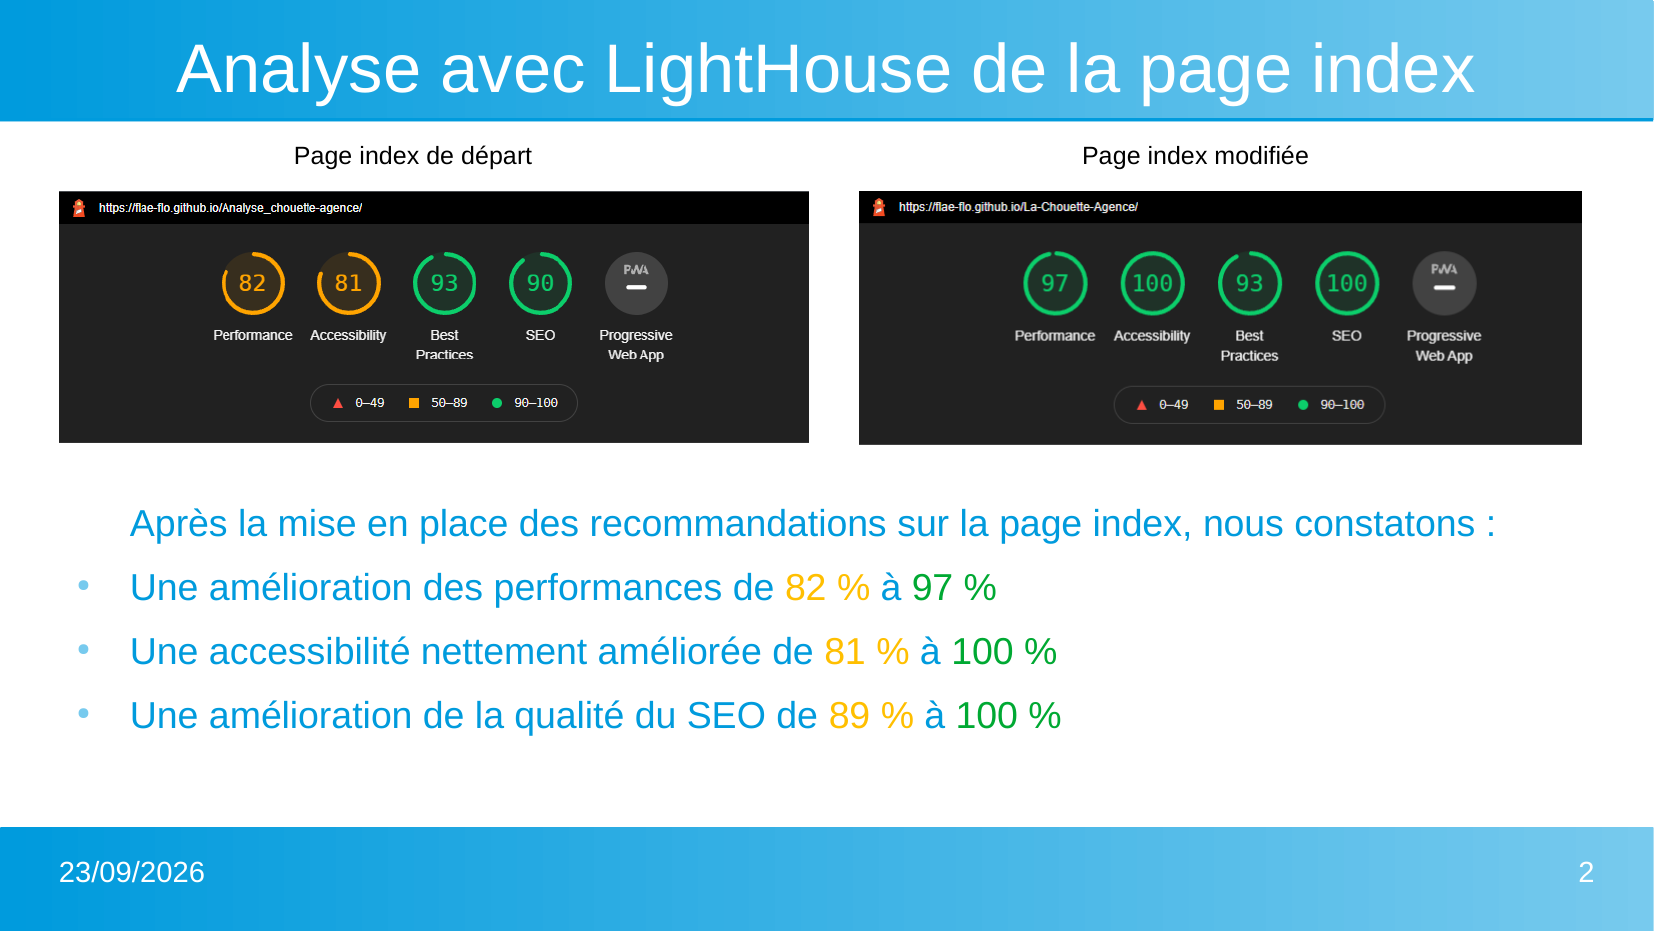

# Analyse avec LightHouse de la page index
Page index de départ
Page index modifiée
Après la mise en place des recommandations sur la page index, nous constatons :
Une amélioration des performances de 82 % à 97 %
Une accessibilité nettement améliorée de 81 % à 100 %
Une amélioration de la qualité du SEO de 89 % à 100 %
2